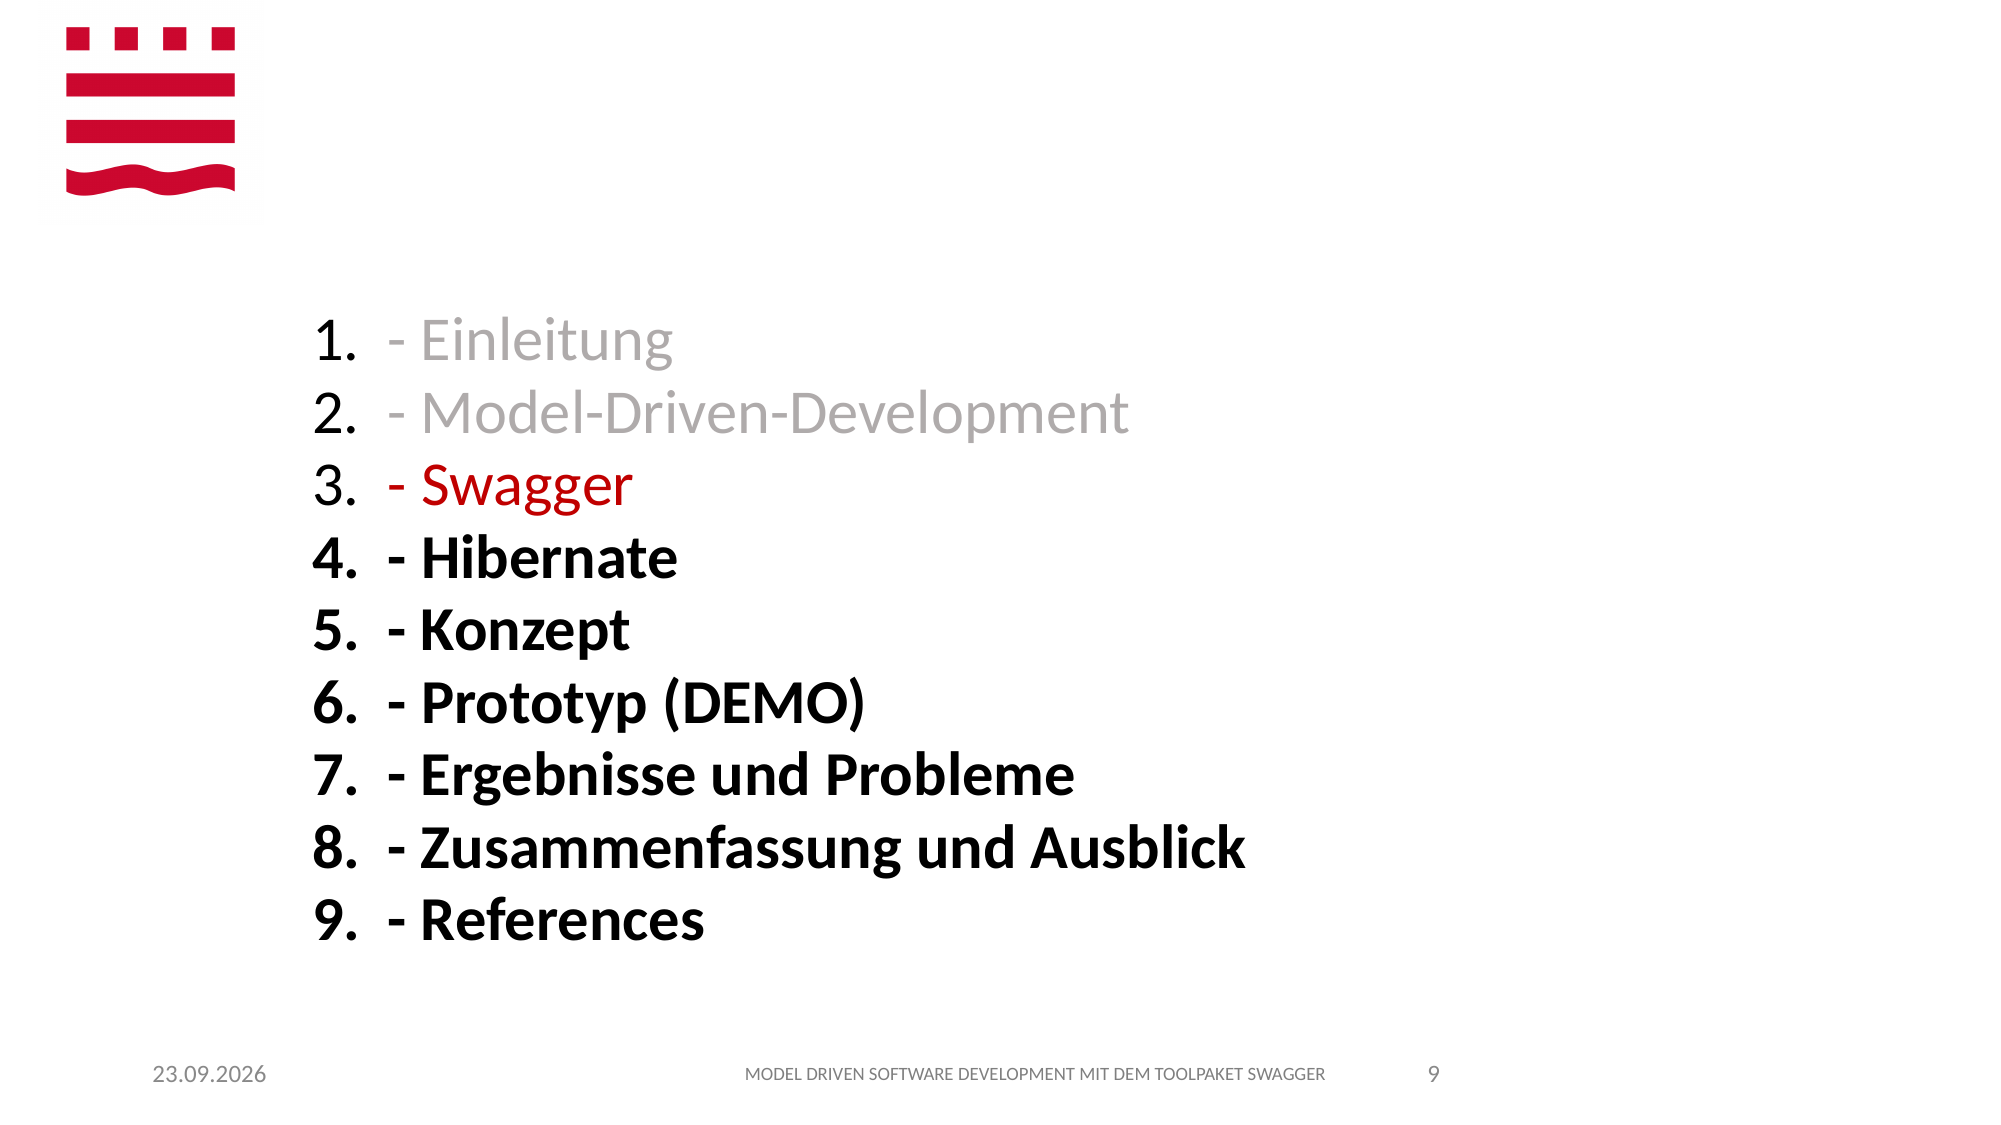

# - Einleitung
- Model-Driven-Development
- Swagger
- Hibernate
- Konzept
- Prototyp (DEMO)
- Ergebnisse und Probleme
- Zusammenfassung und Ausblick
- References
MODEL DRIVEN SOFTWARE DEVELOPMENT MIT DEM TOOLPAKET SWAGGER
9